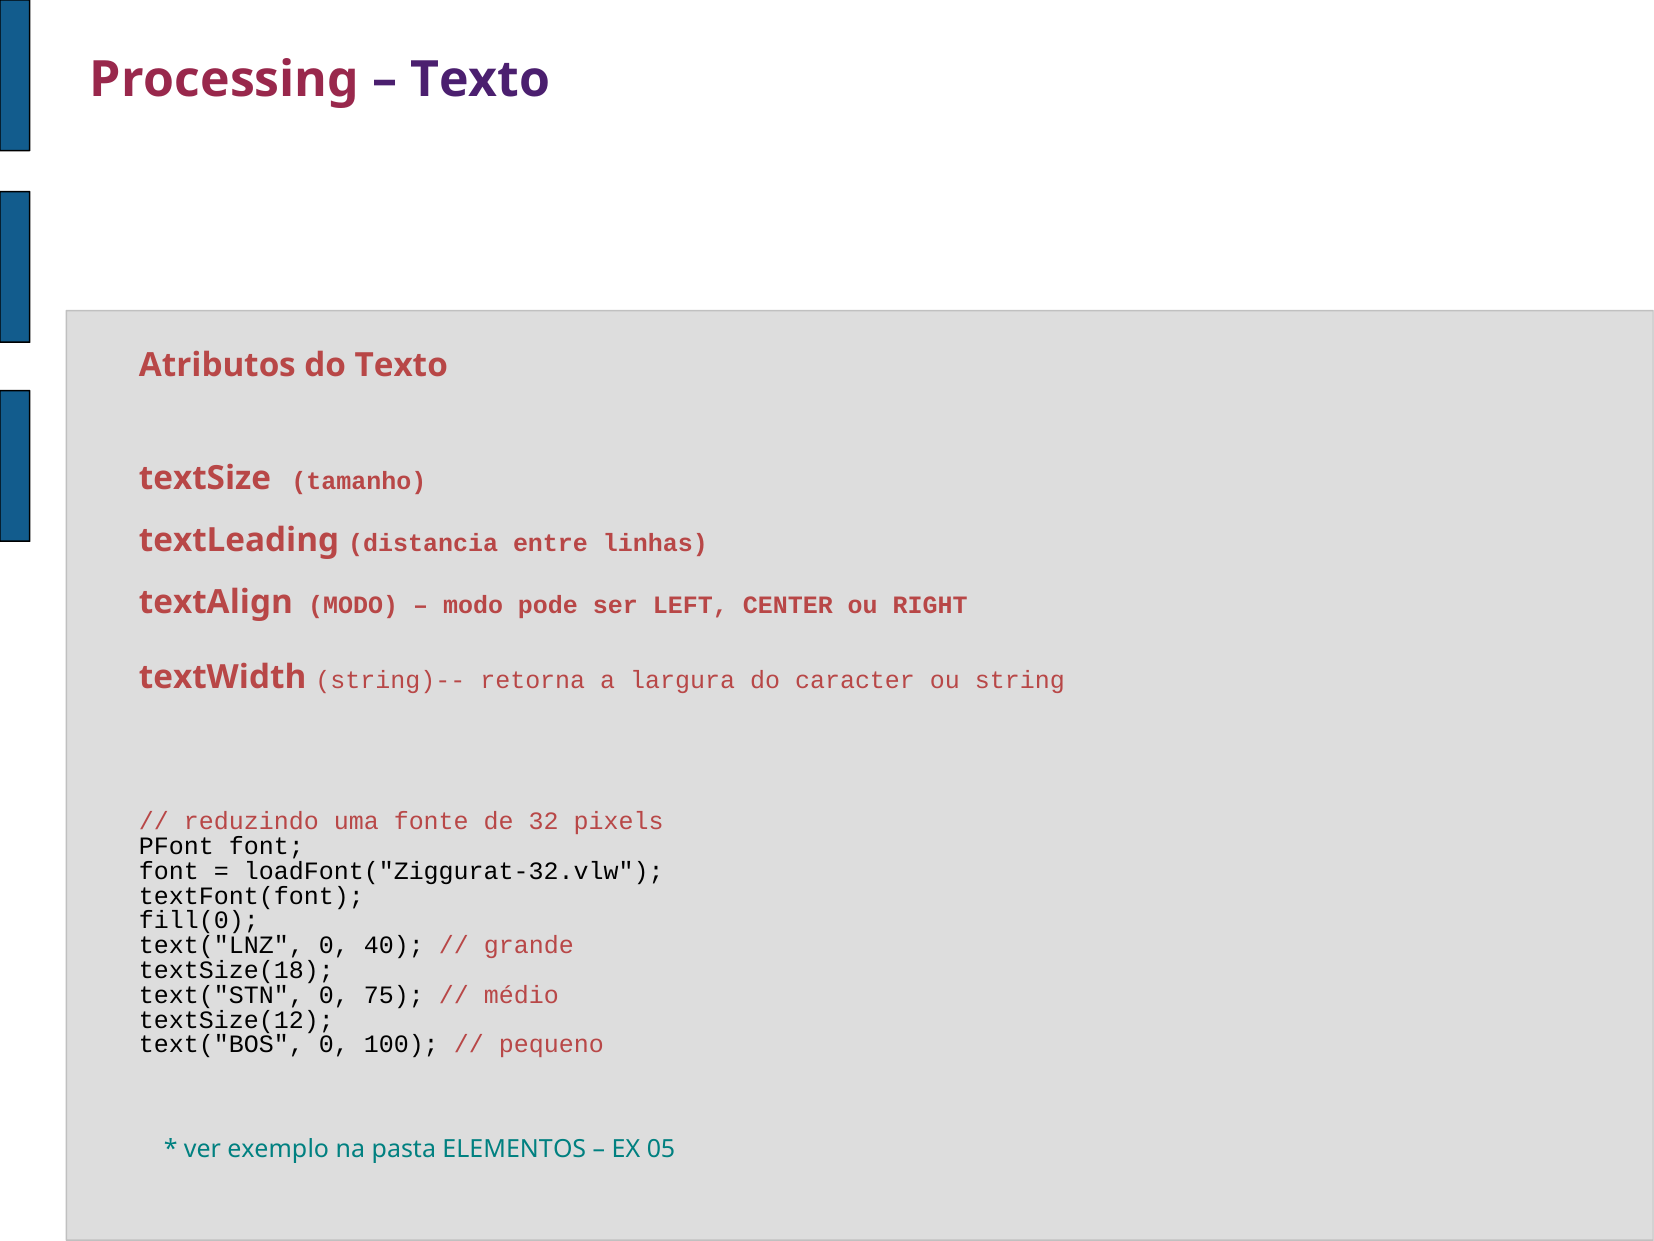

Processing – Texto
Atributos do Texto
textSize (tamanho)
textLeading (distancia entre linhas)
textAlign (MODO) – modo pode ser LEFT, CENTER ou RIGHT
textWidth (string)-- retorna a largura do caracter ou string
// reduzindo uma fonte de 32 pixels
PFont font;
font = loadFont("Ziggurat-32.vlw");
textFont(font);
fill(0);
text("LNZ", 0, 40); // grande
textSize(18);
text("STN", 0, 75); // médio
textSize(12);
text("BOS", 0, 100); // pequeno
* ver exemplo na pasta ELEMENTOS – EX 05